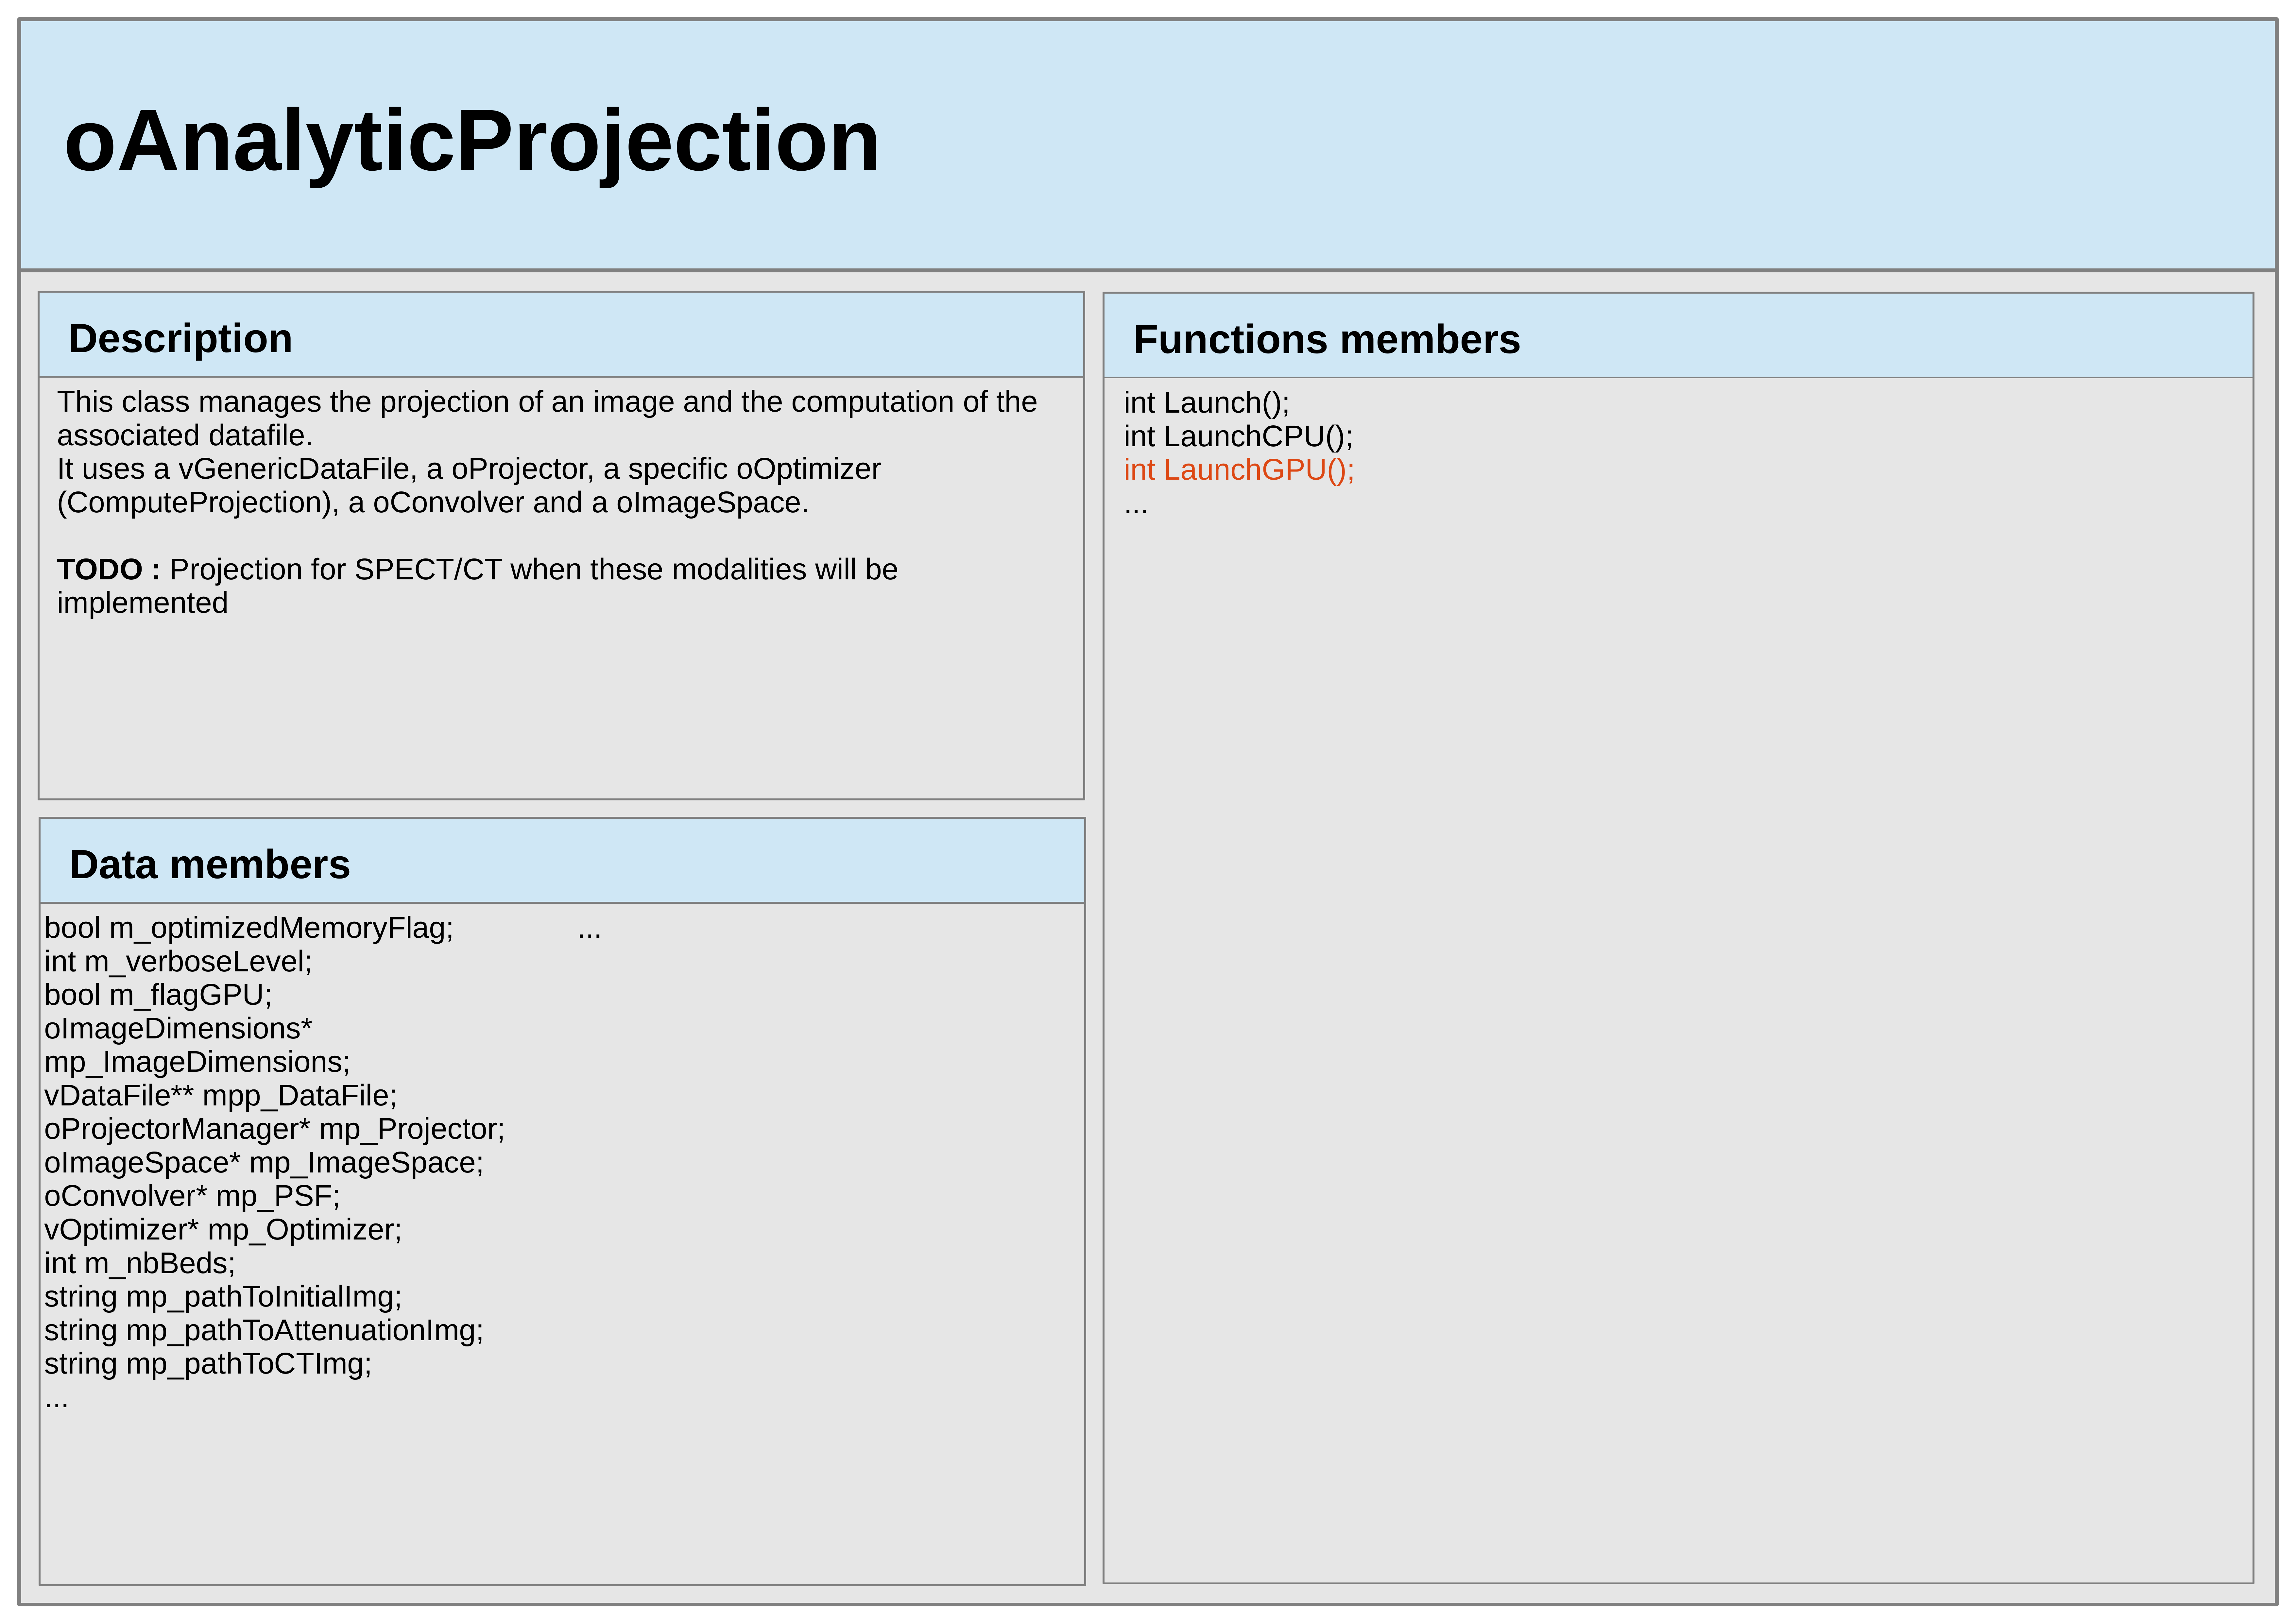

oAnalyticProjection
Description
Functions members
This class manages the projection of an image and the computation of the associated datafile.
It uses a vGenericDataFile, a oProjector, a specific oOptimizer (ComputeProjection), a oConvolver and a oImageSpace.
TODO : Projection for SPECT/CT when these modalities will be implemented
int Launch();
int LaunchCPU();
int LaunchGPU();
...
Data members
bool m_optimizedMemoryFlag;
int m_verboseLevel;
bool m_flagGPU;
oImageDimensions* mp_ImageDimensions;
vDataFile** mpp_DataFile;
oProjectorManager* mp_Projector;
oImageSpace* mp_ImageSpace;
oConvolver* mp_PSF;
vOptimizer* mp_Optimizer;
int m_nbBeds;
string mp_pathToInitialImg;
string mp_pathToAttenuationImg;
string mp_pathToCTImg;
...
...